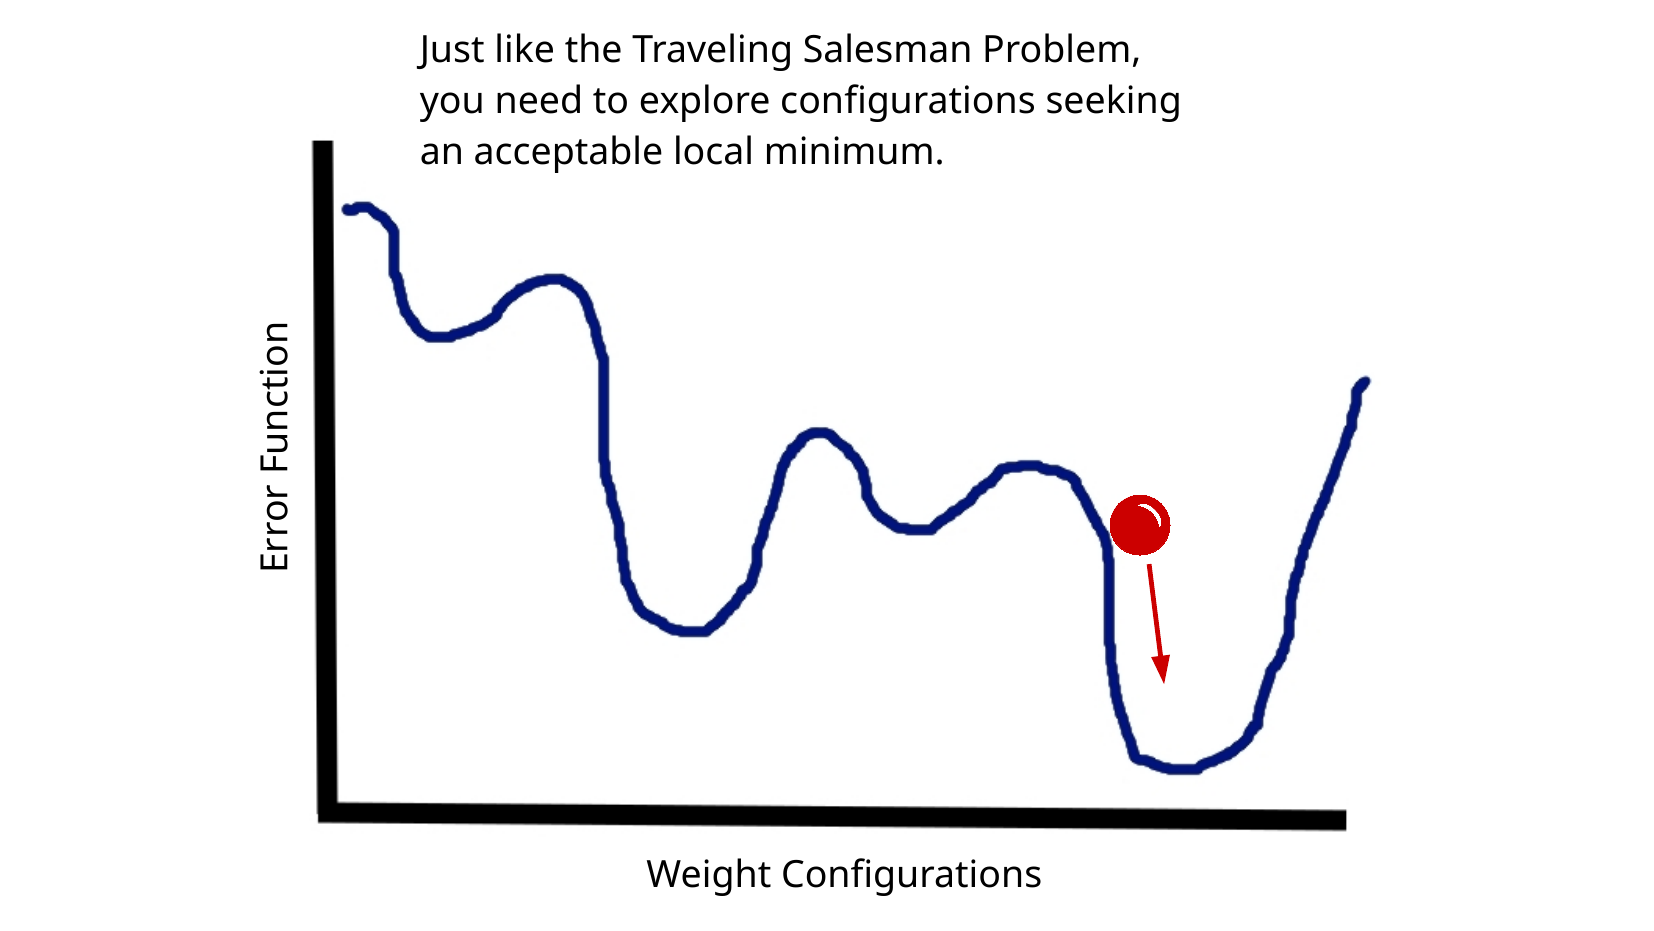

Just like the Traveling Salesman Problem,
you need to explore configurations seeking
an acceptable local minimum.
Error Function
Weight Configurations